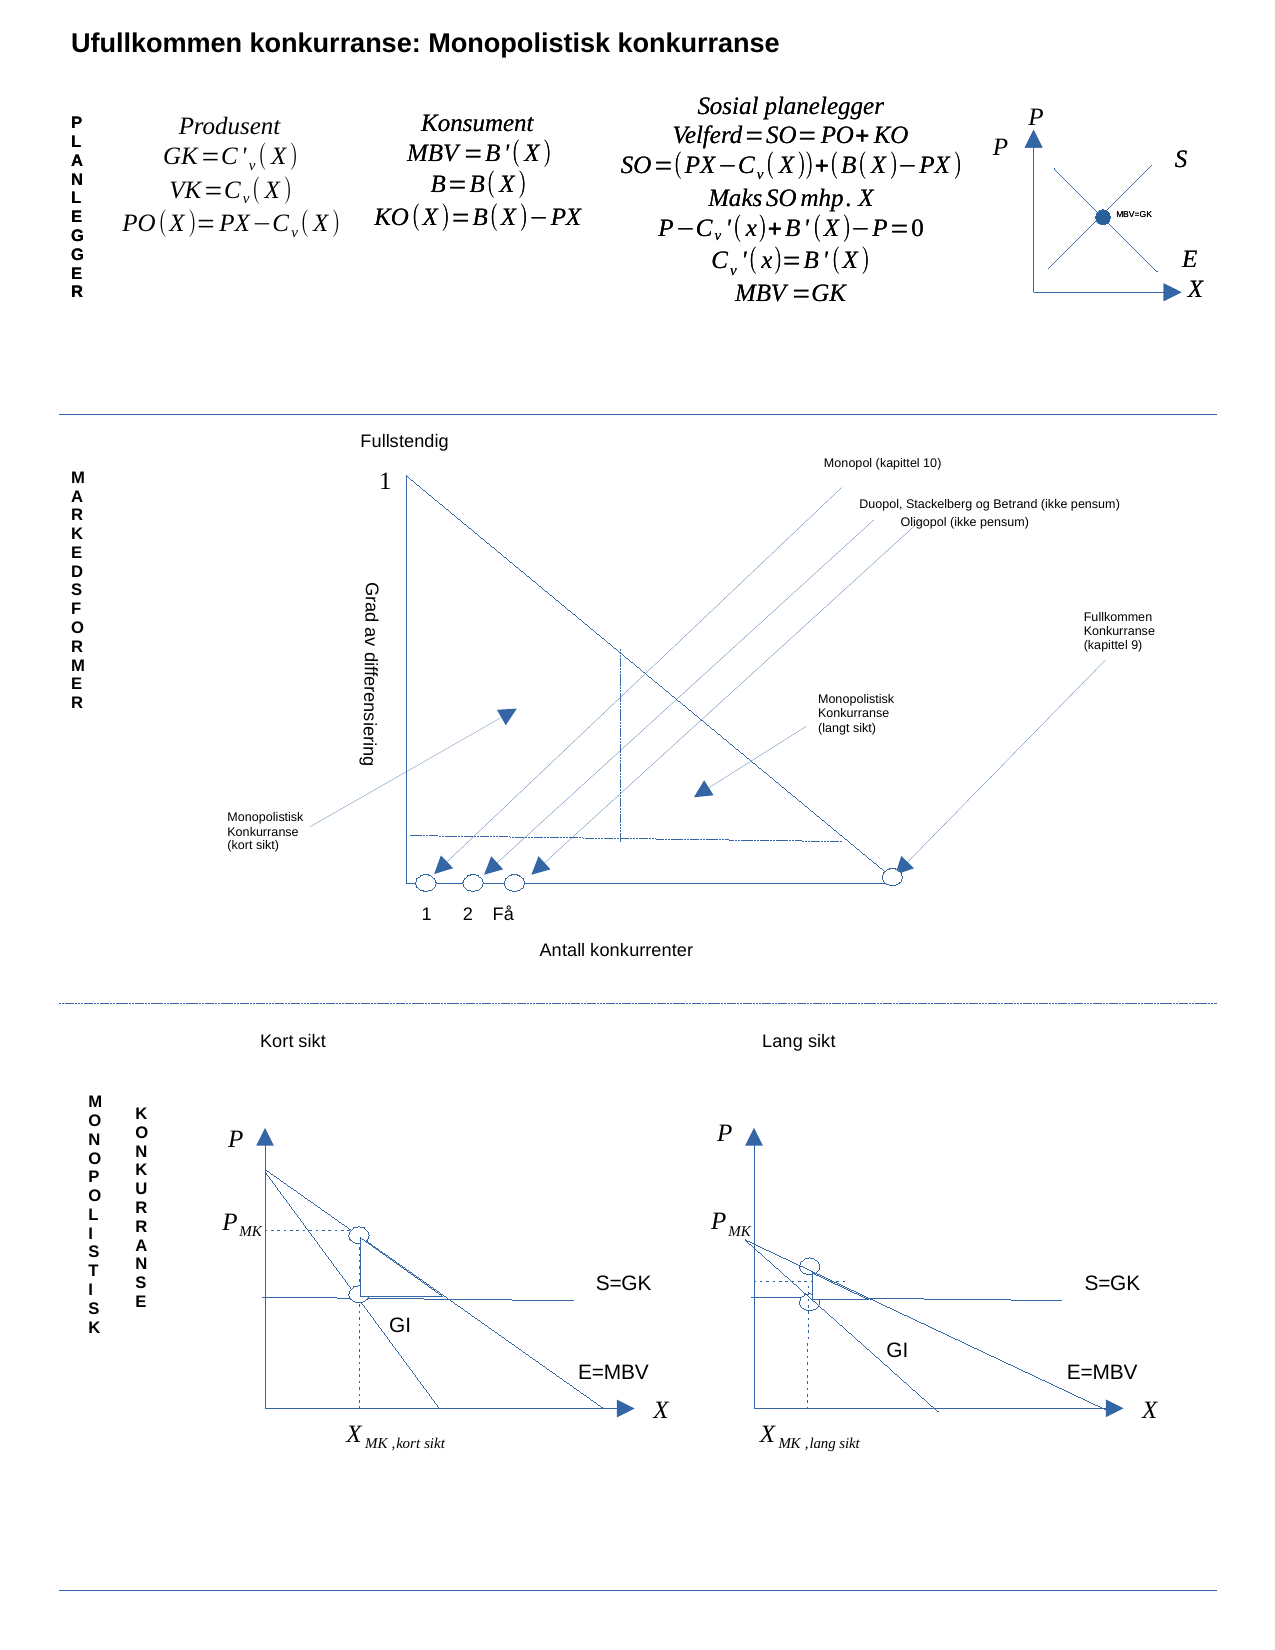

Ufullkommen konkurranse: Monopolistisk konkurranse
P
L
A
N
L
E
G
G
E
R
P
L
A
N
L
E
G
G
E
R
MBV=GK
MBV=GK
Fullstendig
Monopol (kapittel 10)
M
A
R
K
E
D
S
F
O
R
M
E
R
Duopol, Stackelberg og Betrand (ikke pensum)
Oligopol (ikke pensum)
Fullkommen
Konkurranse
(kapittel 9)
Grad av differensiering
Monopolistisk
Konkurranse
(langt sikt)
Monopolistisk
Konkurranse
(kort sikt)
1
2
Få
Antall konkurrenter
Kort sikt
Lang sikt
M
O
N
O
P
O
L
I
S
T
I
S
K
K
O
N
K
U
R
R
A
N
S
E
S=GK
S=GK
GI
GI
E=MBV
E=MBV